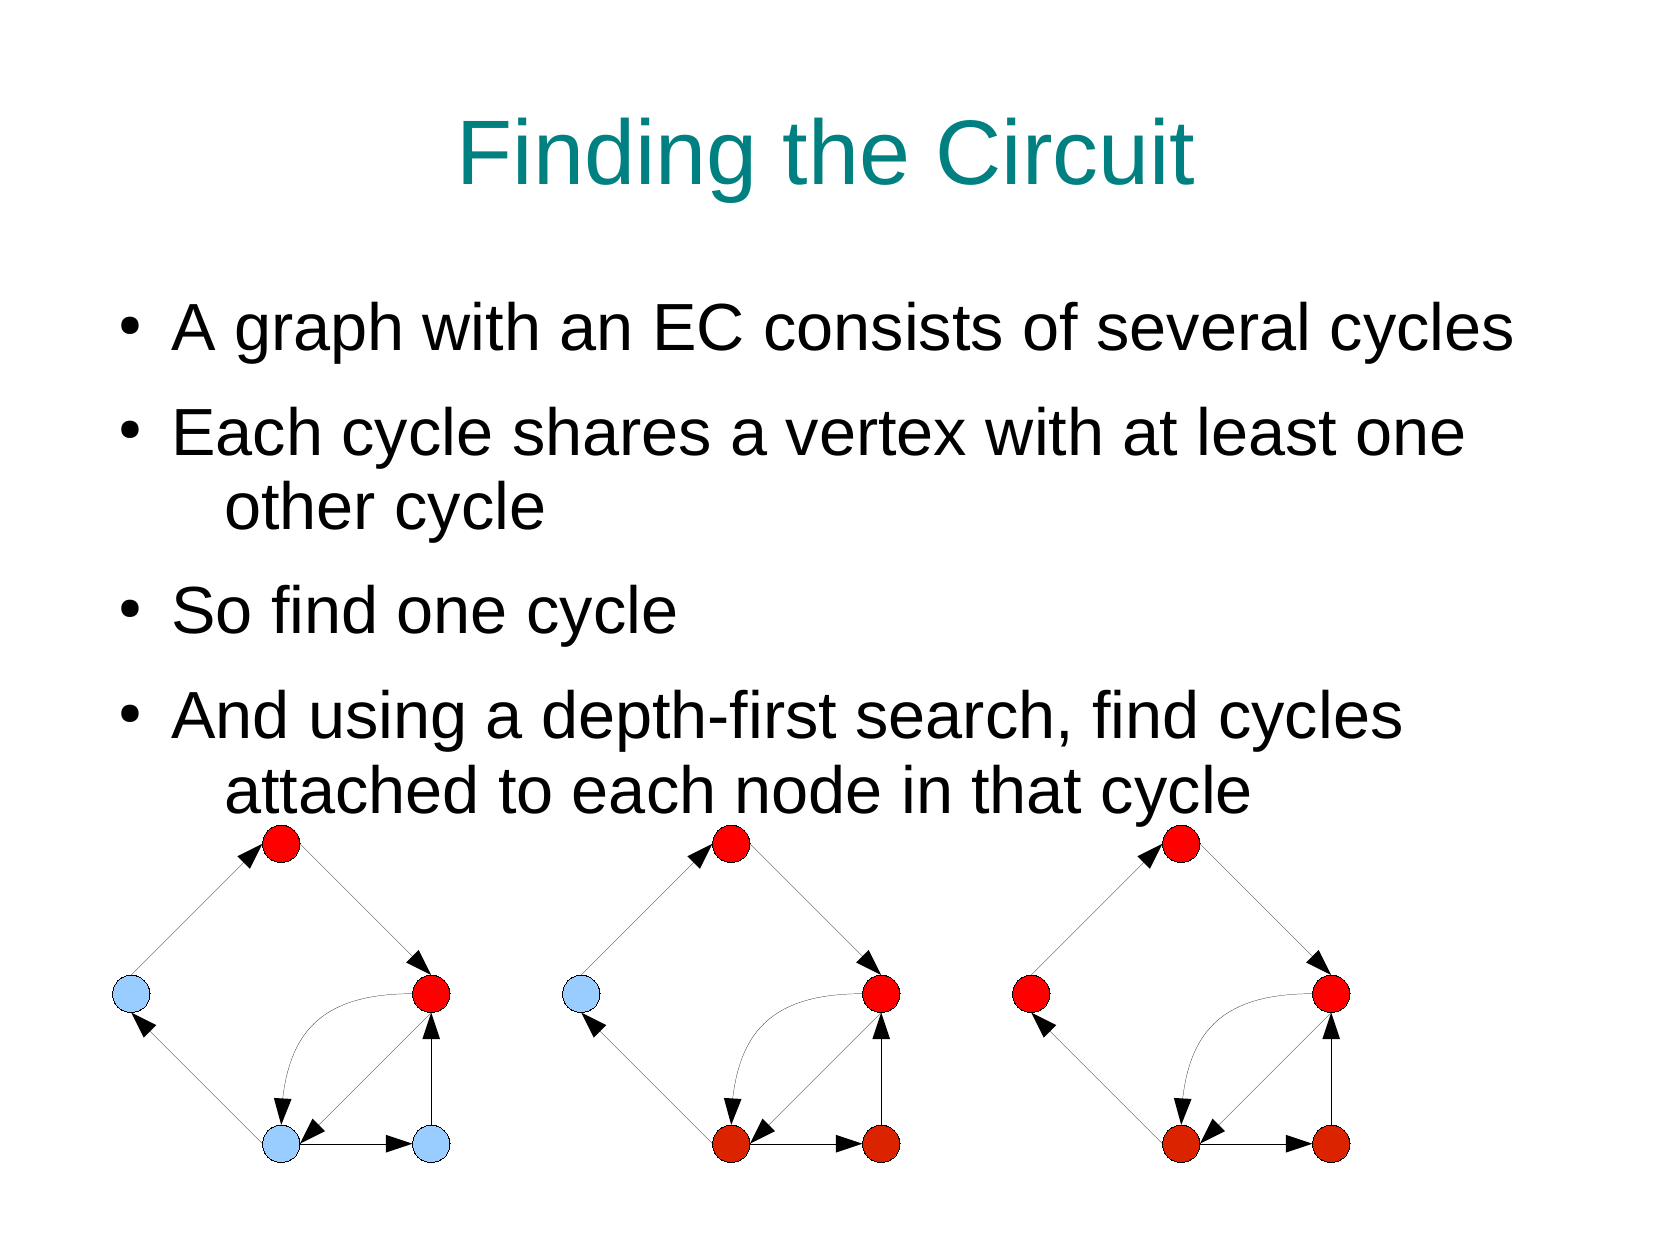

# Finding the Circuit
A graph with an EC consists of several cycles
Each cycle shares a vertex with at least one other cycle
So find one cycle
And using a depth-first search, find cycles attached to each node in that cycle